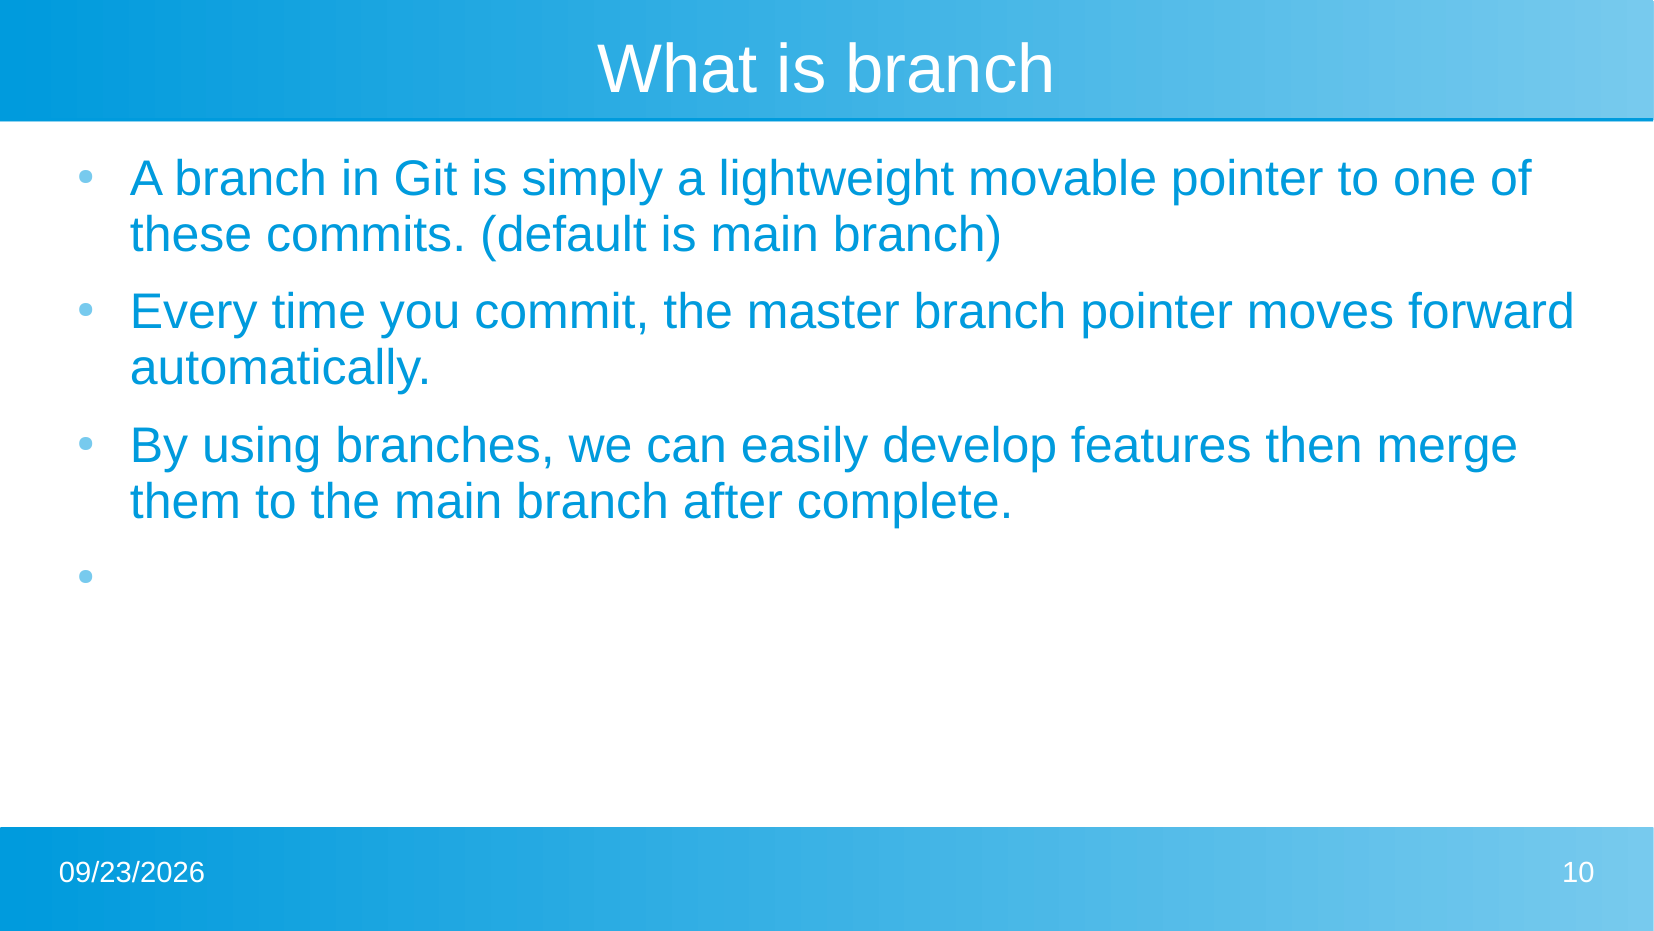

# What is branch
A branch in Git is simply a lightweight movable pointer to one of these commits. (default is main branch)
Every time you commit, the master branch pointer moves forward automatically.
By using branches, we can easily develop features then merge them to the main branch after complete.
10